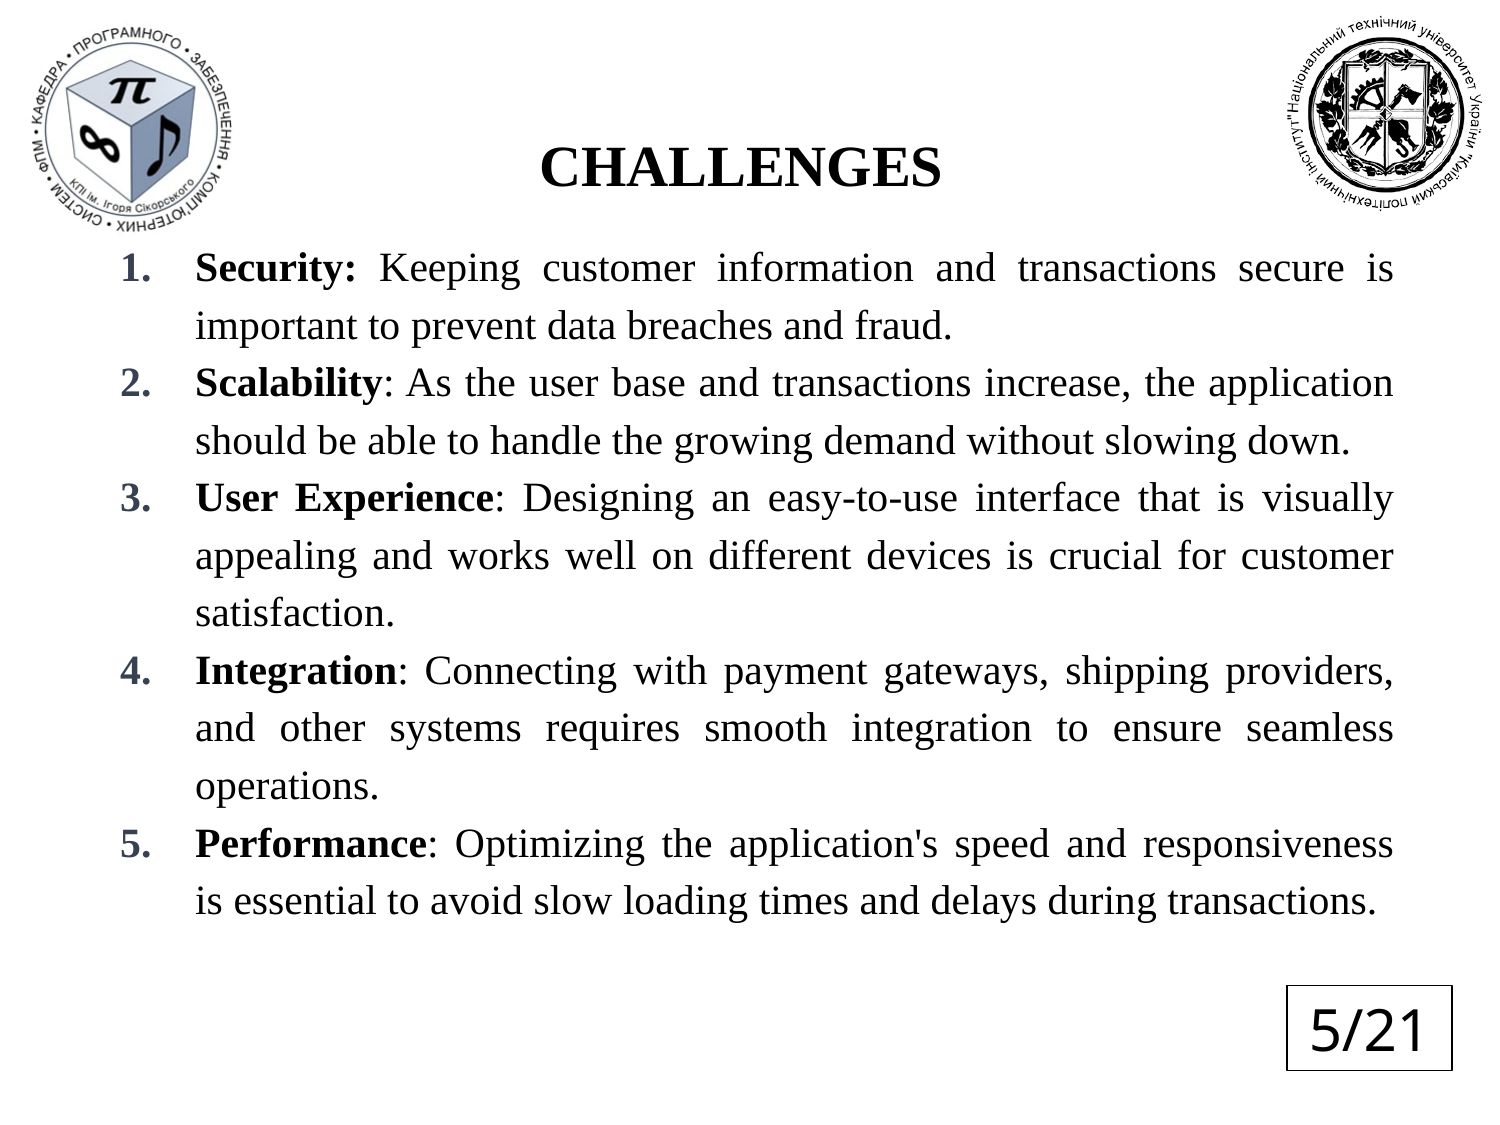

# CHALLENGES
Security: Keeping customer information and transactions secure is important to prevent data breaches and fraud.
Scalability: As the user base and transactions increase, the application should be able to handle the growing demand without slowing down.
User Experience: Designing an easy-to-use interface that is visually appealing and works well on different devices is crucial for customer satisfaction.
Integration: Connecting with payment gateways, shipping providers, and other systems requires smooth integration to ensure seamless operations.
Performance: Optimizing the application's speed and responsiveness is essential to avoid slow loading times and delays during transactions.
5/21